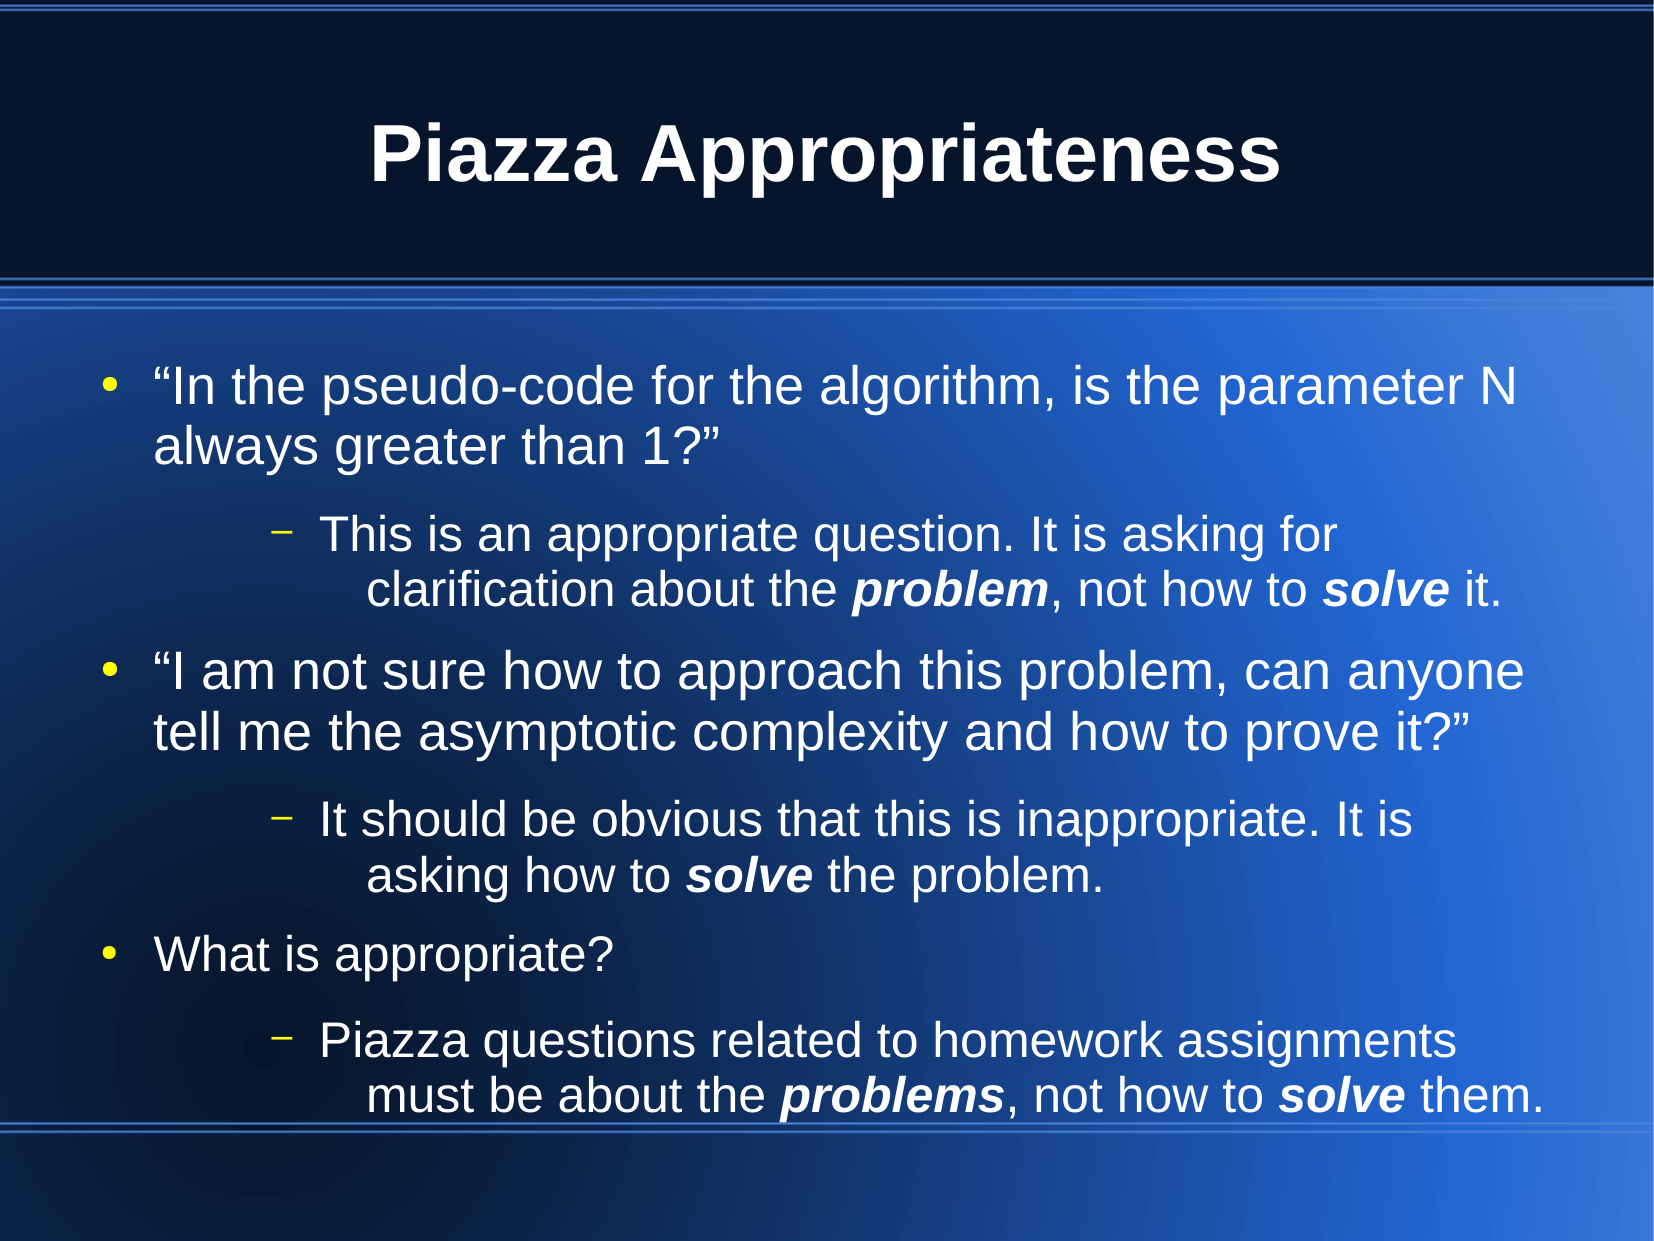

# Piazza Appropriateness
“In the pseudo-code for the algorithm, is the parameter N always greater than 1?”
This is an appropriate question. It is asking for clarification about the problem, not how to solve it.
“I am not sure how to approach this problem, can anyone tell me the asymptotic complexity and how to prove it?”
It should be obvious that this is inappropriate. It is asking how to solve the problem.
What is appropriate?
Piazza questions related to homework assignments must be about the problems, not how to solve them.